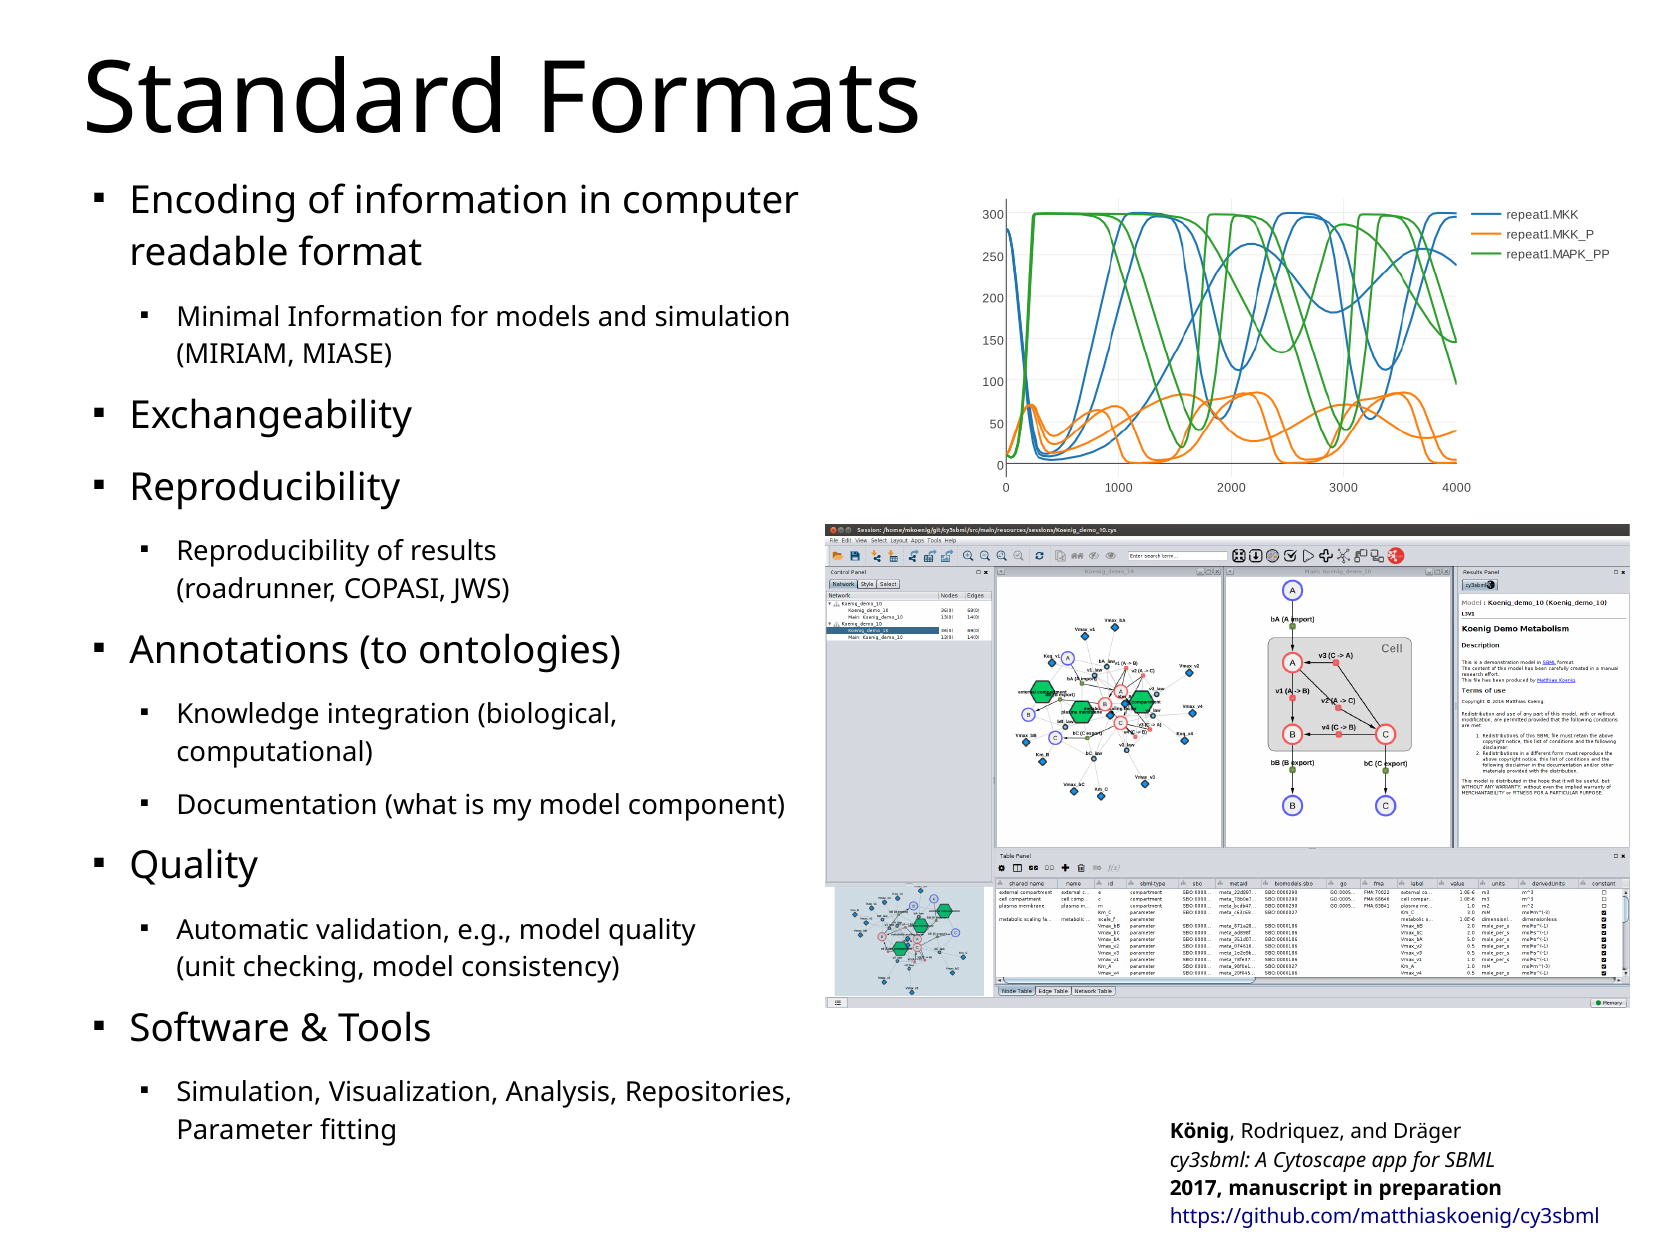

# Standard Formats
Encoding of information in computer readable format
Minimal Information for models and simulation (MIRIAM, MIASE)
Exchangeability
Reproducibility
Reproducibility of results
(roadrunner, COPASI, JWS)
Annotations (to ontologies)
Knowledge integration (biological, computational)
Documentation (what is my model component)
Quality
Automatic validation, e.g., model quality
(unit checking, model consistency)
Software & Tools
Simulation, Visualization, Analysis, Repositories,
Parameter fitting
König, Rodriquez, and Dräger
cy3sbml: A Cytoscape app for SBML
2017, manuscript in preparation
https://github.com/matthiaskoenig/cy3sbml